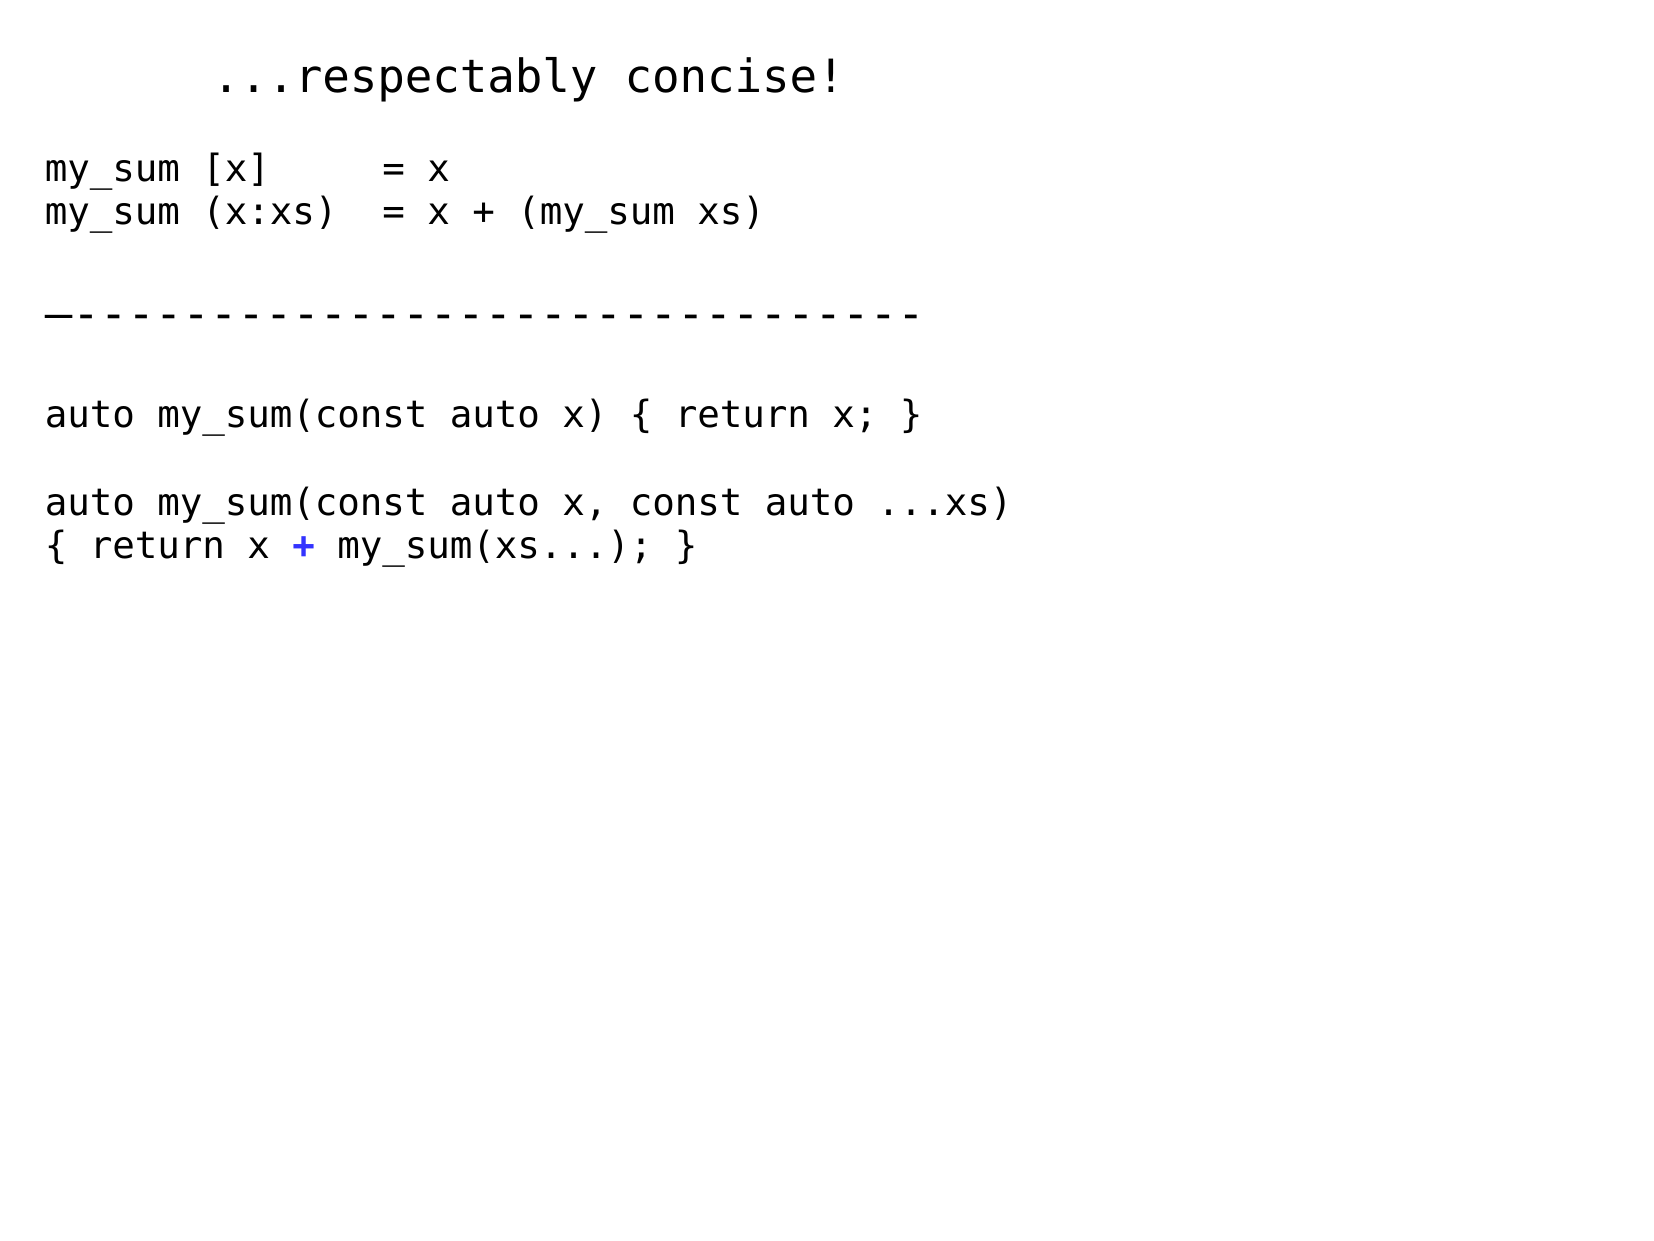

...respectably concise!
my_sum [x] = x
my_sum (x:xs) = x + (my_sum xs)
–-------------------------------
auto my_sum(const auto x) { return x; }
auto my_sum(const auto x, const auto ...xs)
{ return x + my_sum(xs...); }